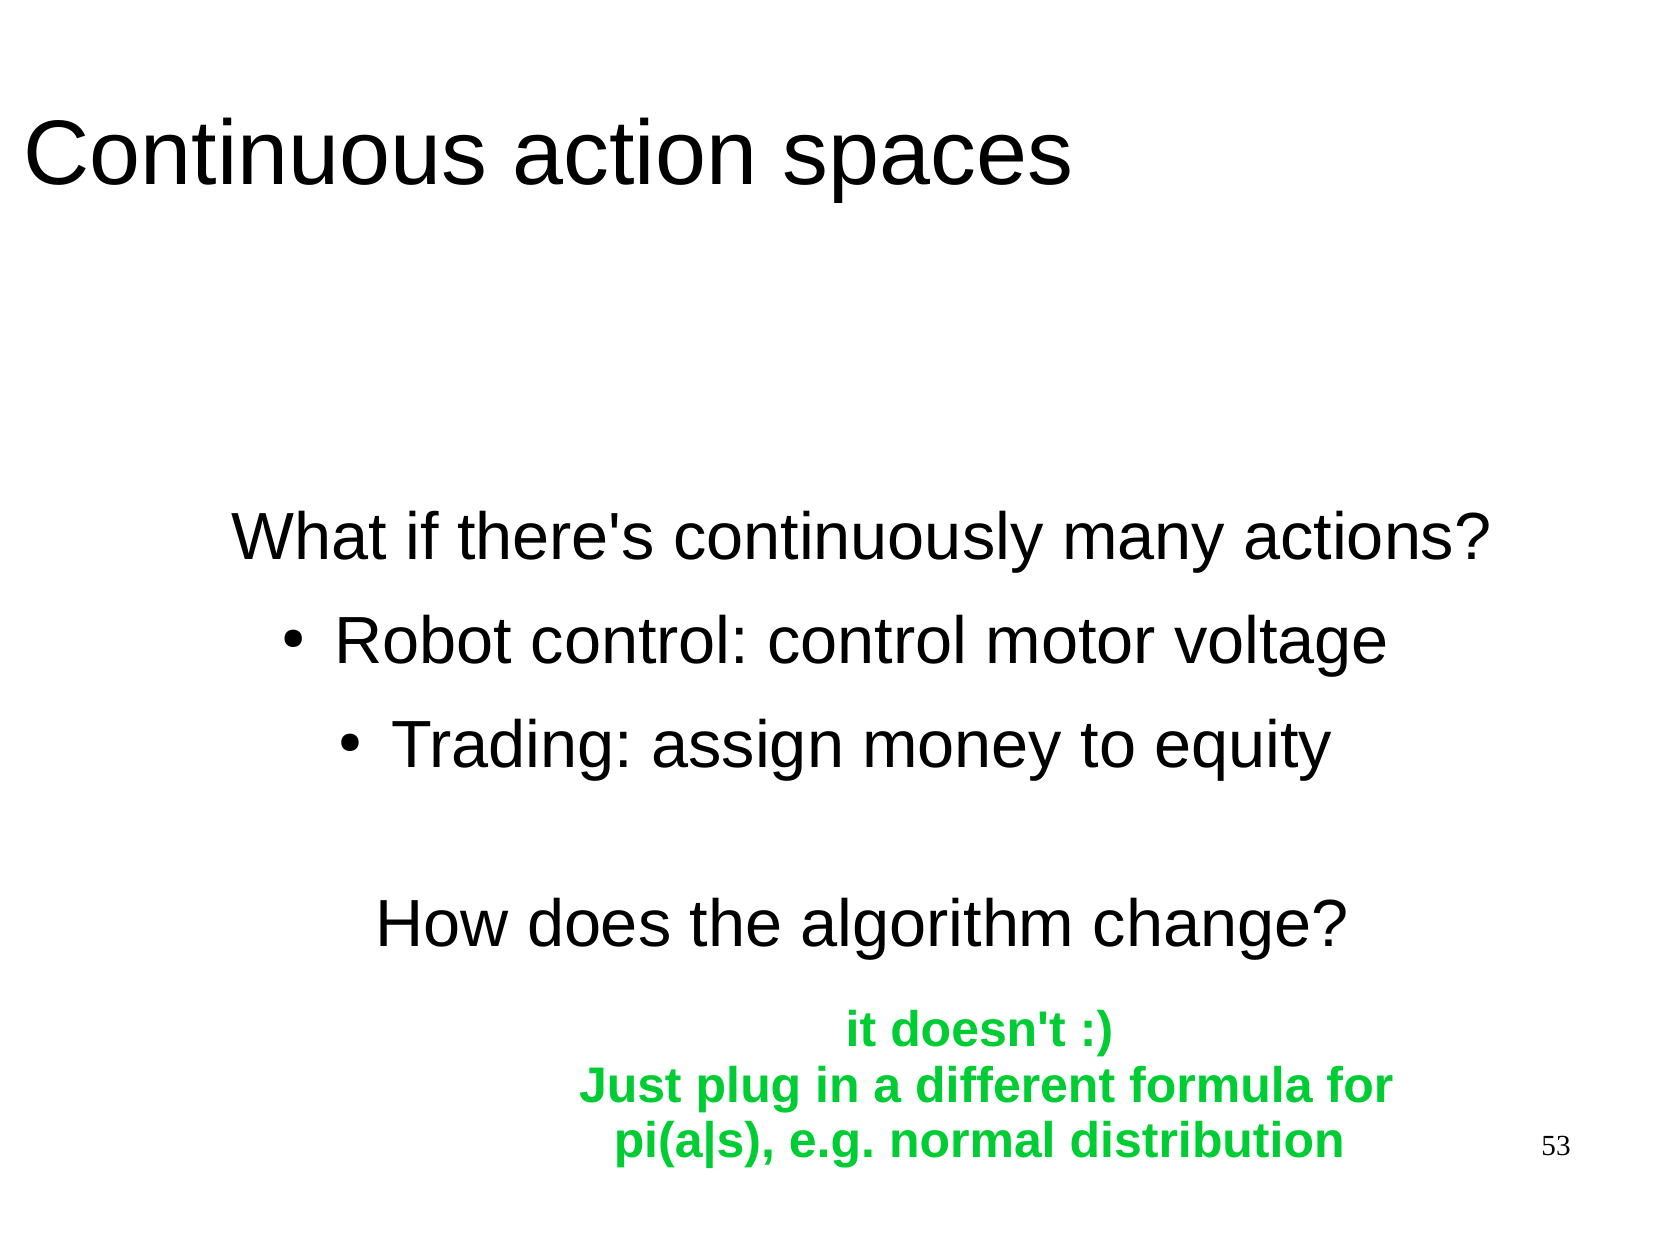

# Continuous action spaces
What if there's continuously many actions?
Robot control: control motor voltage
Trading: assign money to equity
How does the algorithm change?
it doesn't :)
 Just plug in a different formula for
pi(a|s), e.g. normal distribution
53